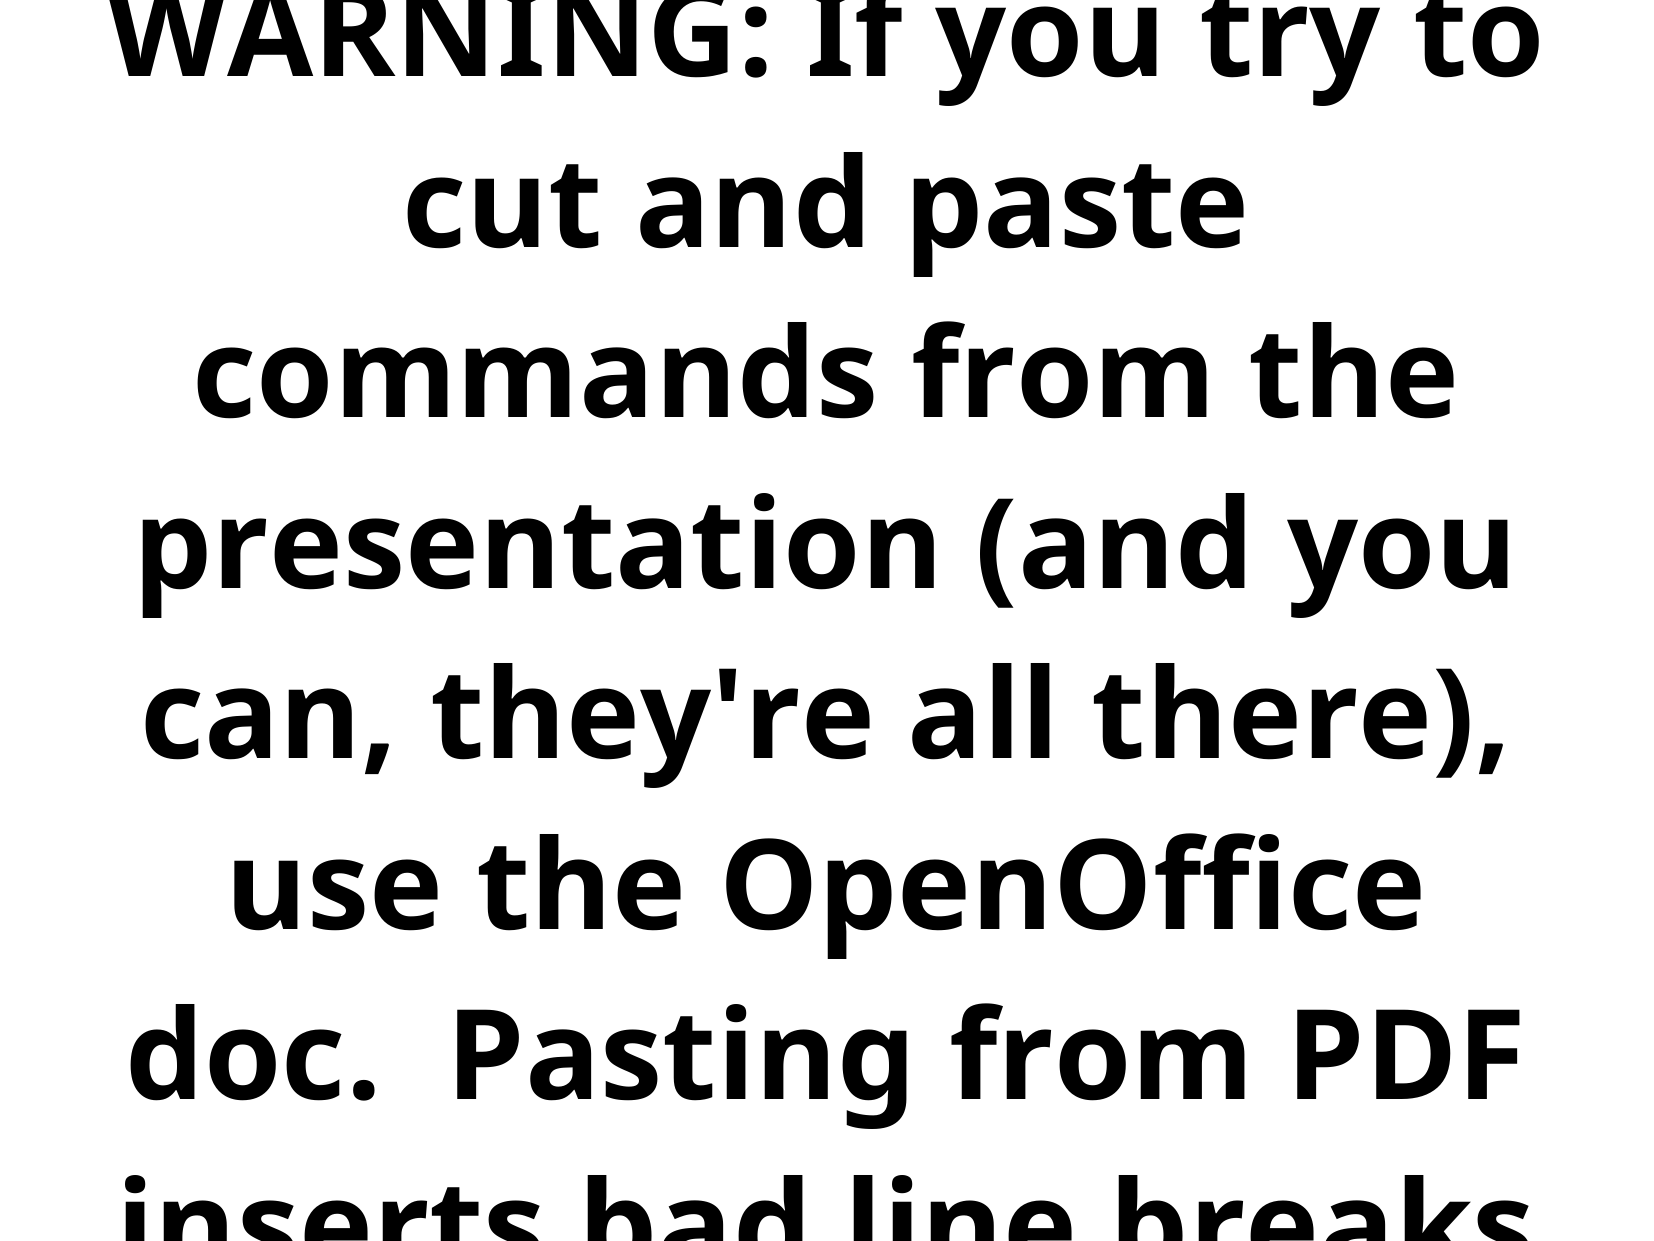

# WARNING: If you try to cut and paste commands from the presentation (and you can, they're all there), use the OpenOffice doc. Pasting from PDF inserts bad line breaks